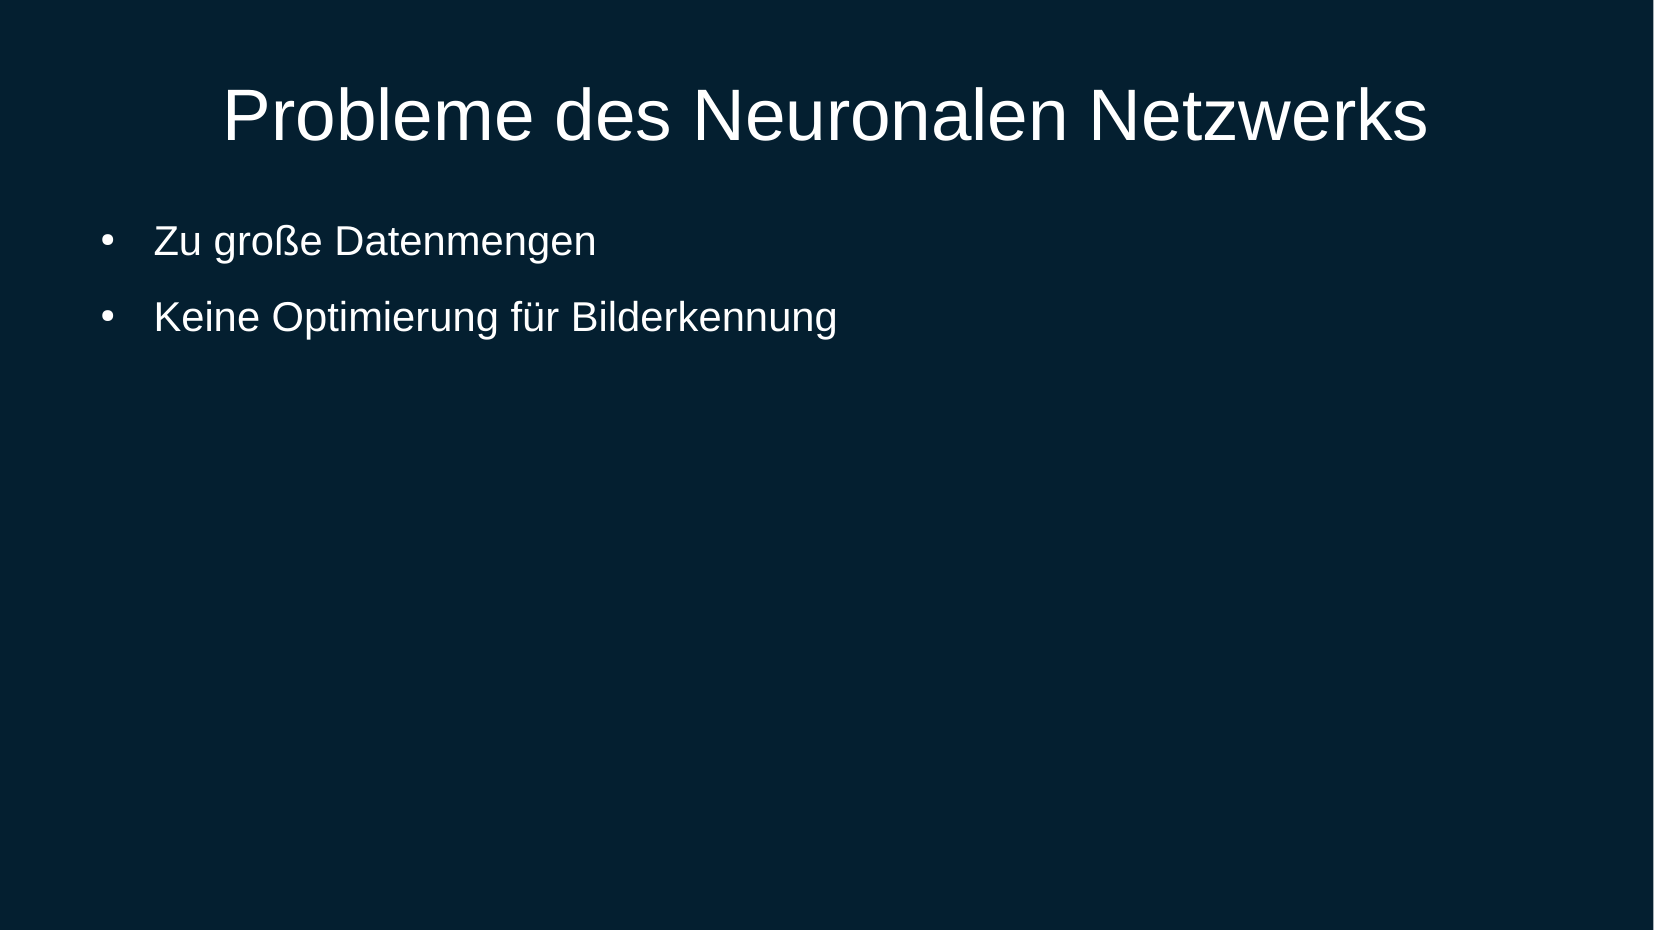

# Probleme des Neuronalen Netzwerks
Zu große Datenmengen
Keine Optimierung für Bilderkennung